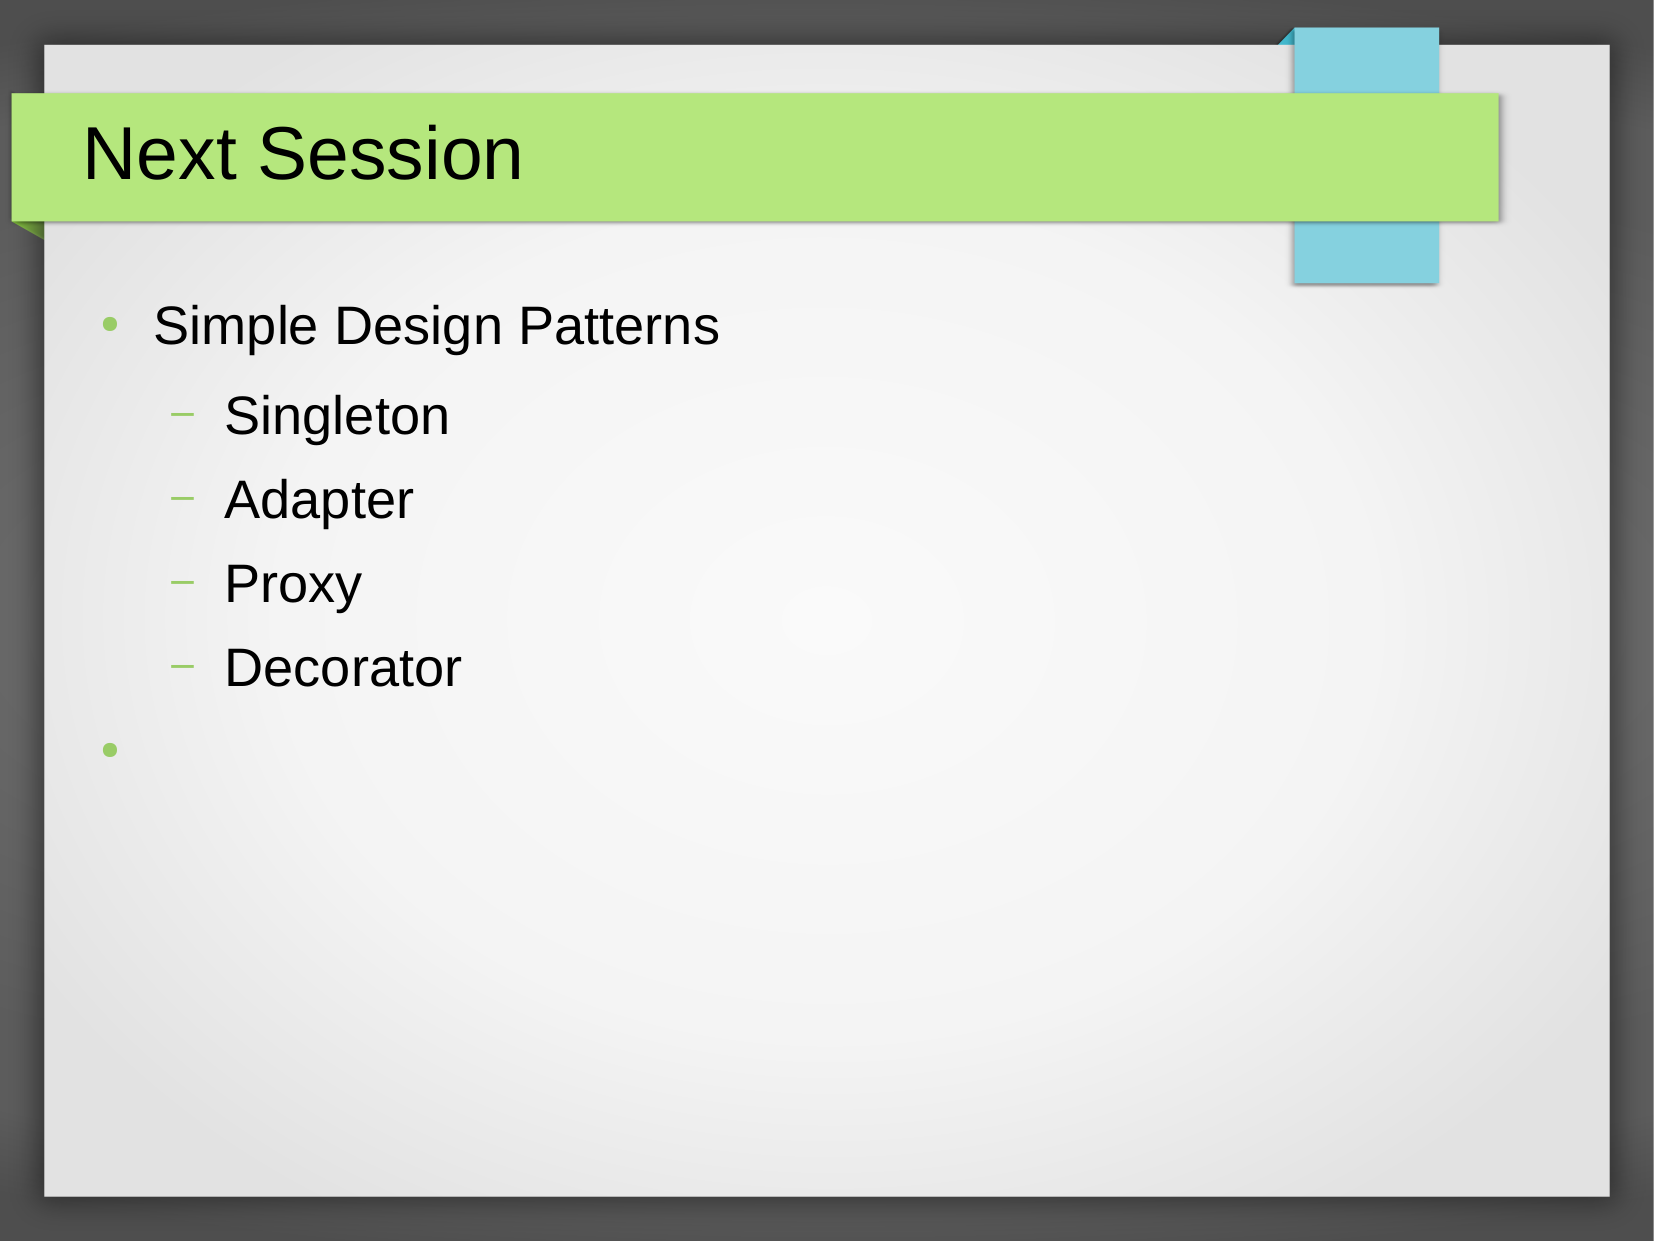

# Next Session
Simple Design Patterns
Singleton
Adapter
Proxy
Decorator